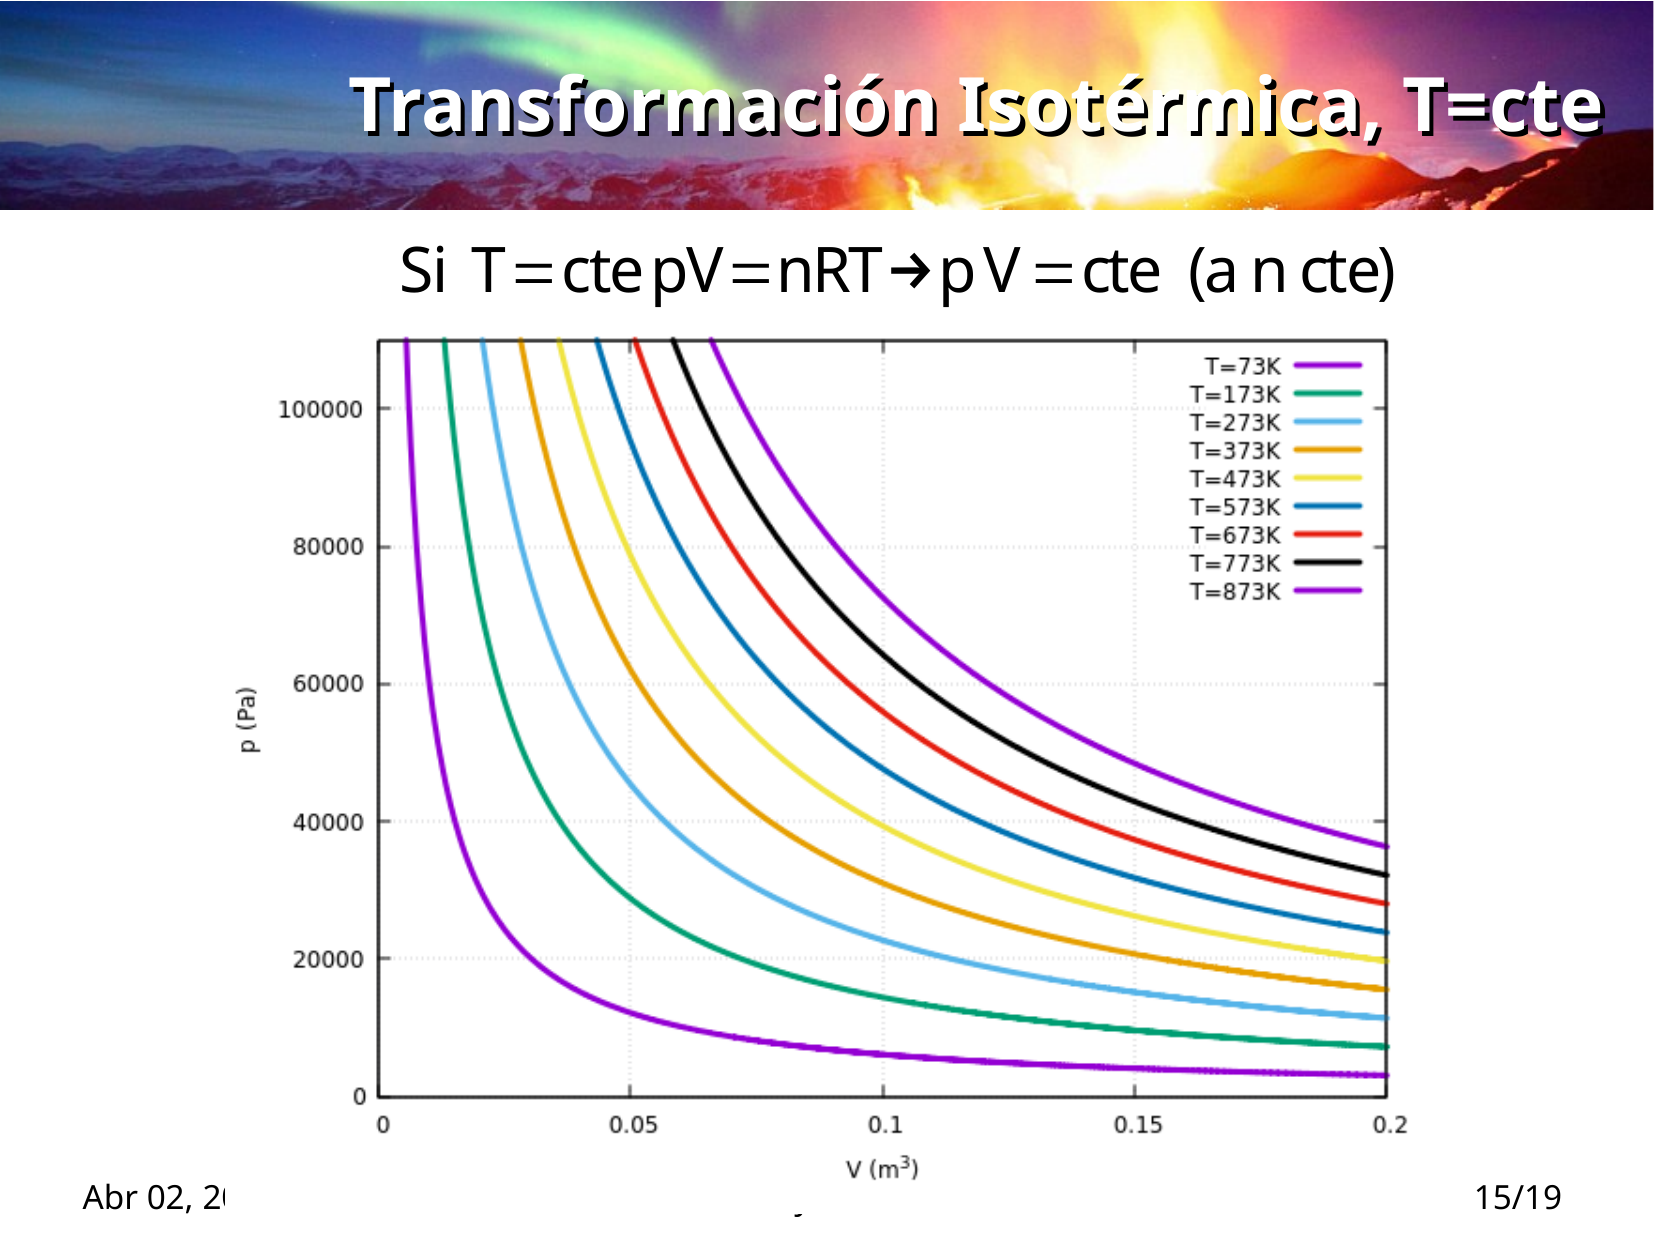

# Transformación Isotérmica, T=cte
Abr 02, 2020
H. Asorey - F3B 2020
15